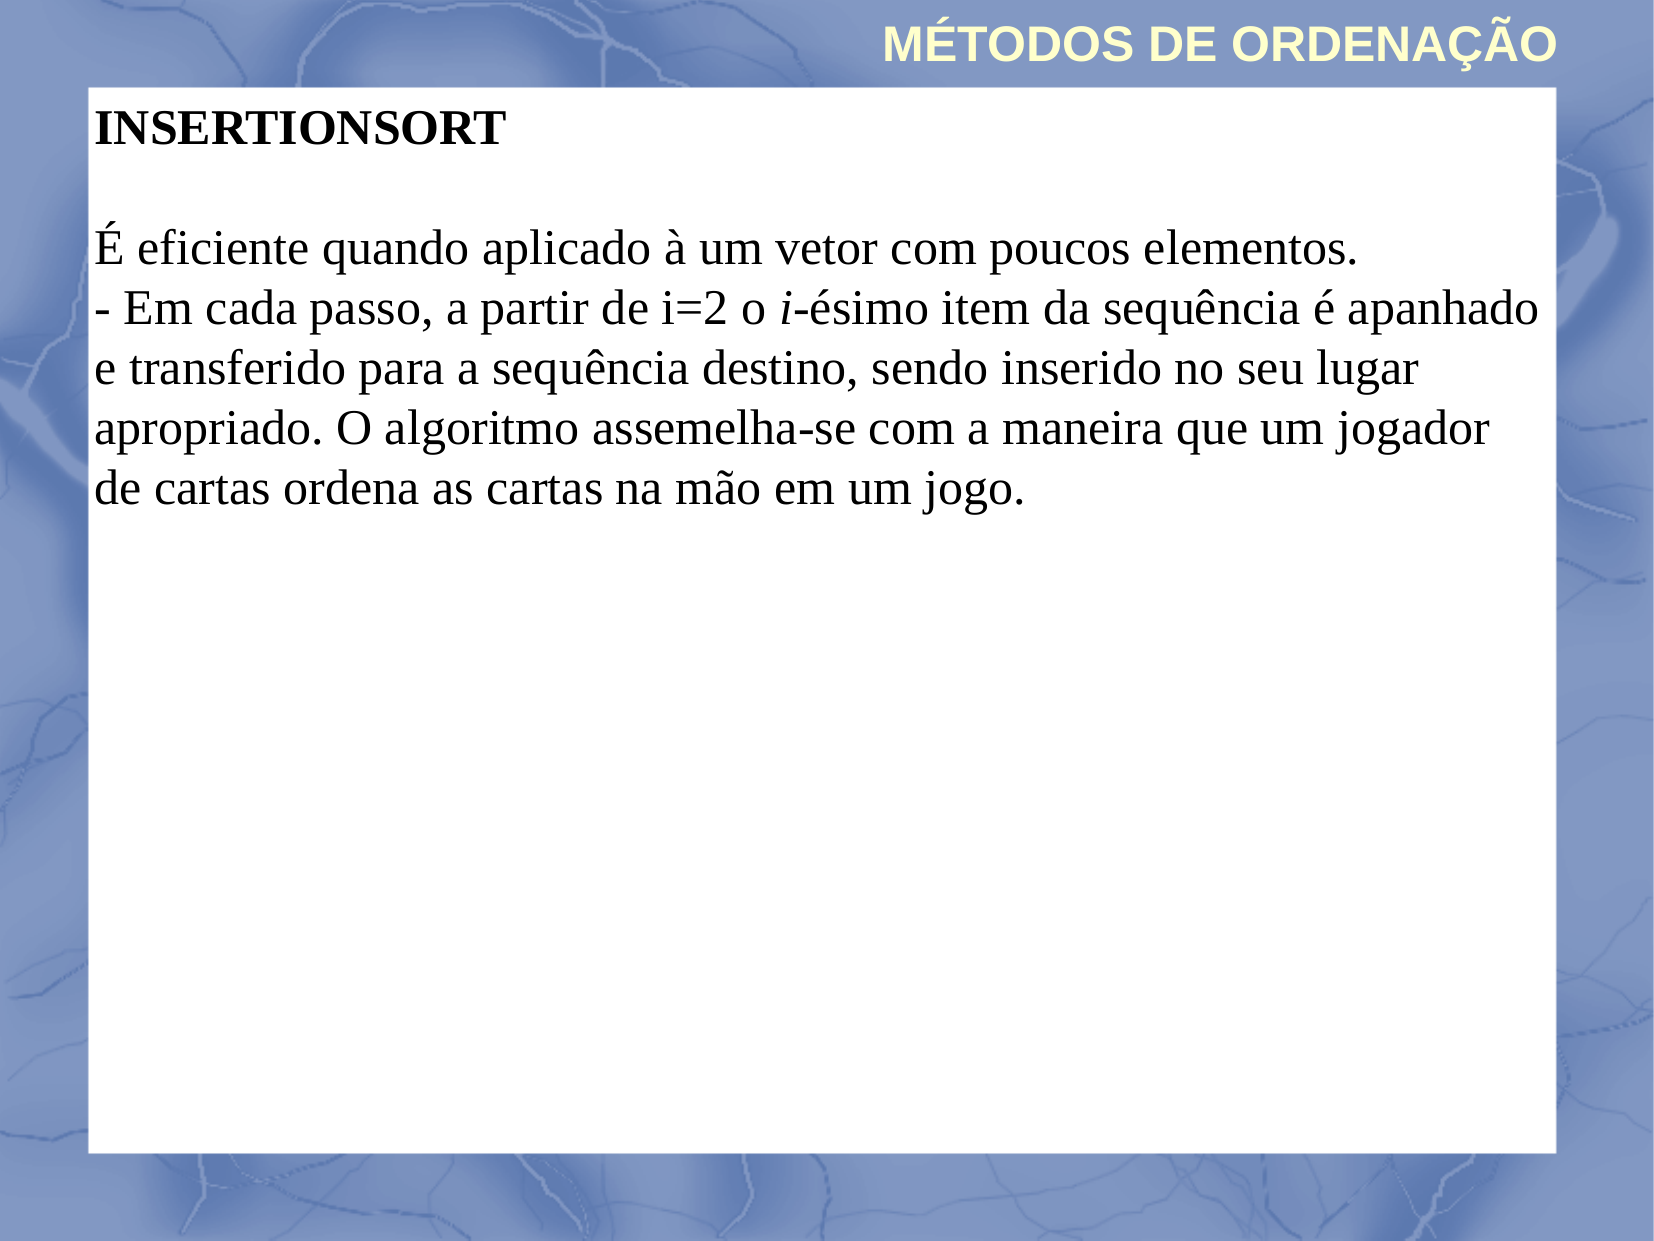

MÉTODOS DE ORDENAÇÃO
INSERTIONSORT
É eficiente quando aplicado à um vetor com poucos elementos.
- Em cada passo, a partir de i=2 o i-ésimo item da sequência é apanhado e transferido para a sequência destino, sendo inserido no seu lugar apropriado. O algoritmo assemelha-se com a maneira que um jogador de cartas ordena as cartas na mão em um jogo.